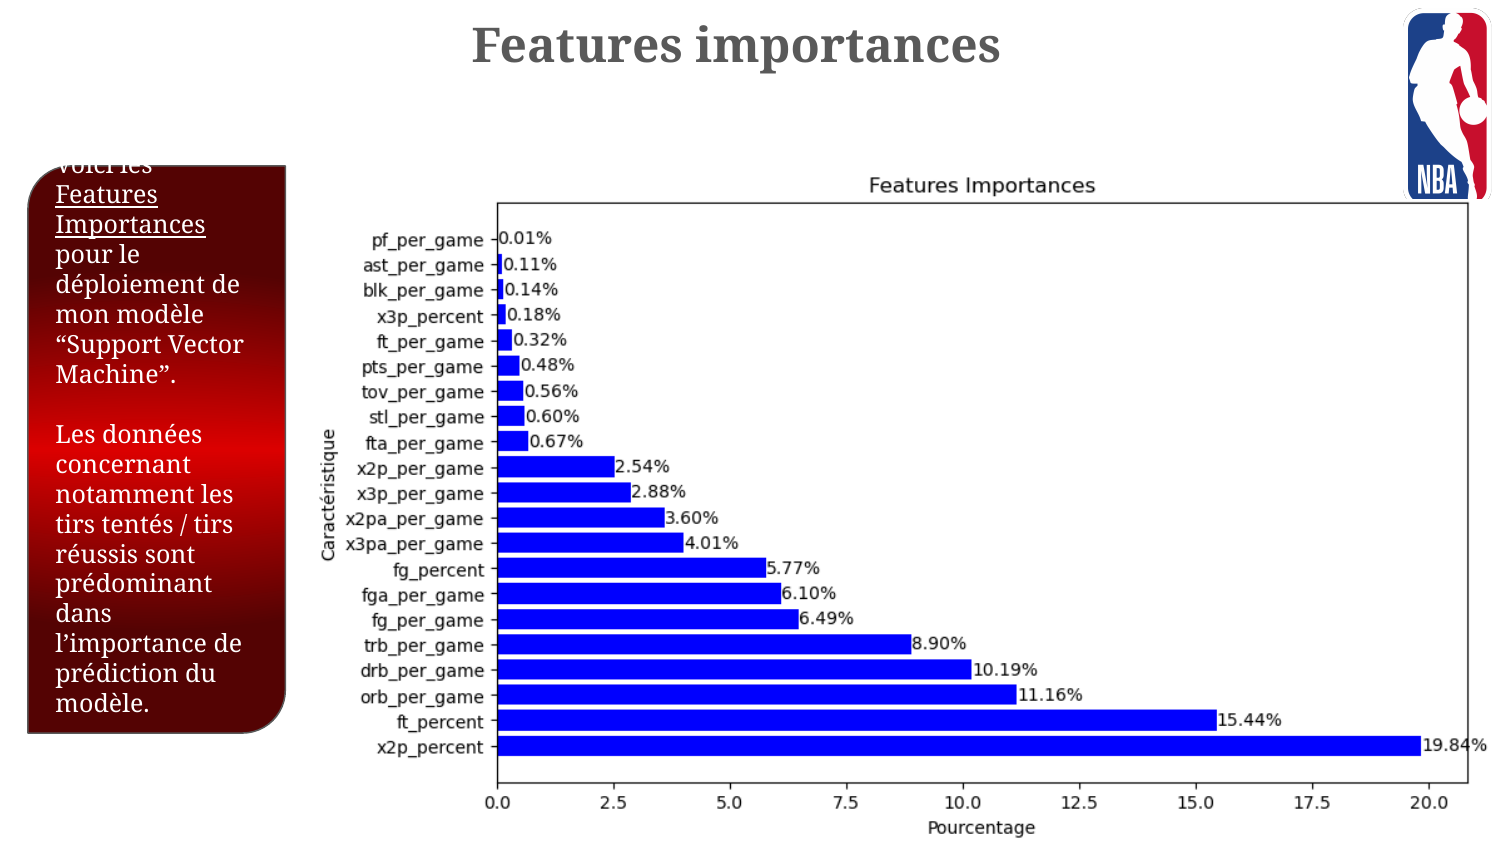

Features importances
Voici les Features Importances pour le déploiement de
mon modèle “Support Vector Machine”.
Les données concernant notamment les tirs tentés / tirs réussis sont prédominant dans l’importance de prédiction du modèle.